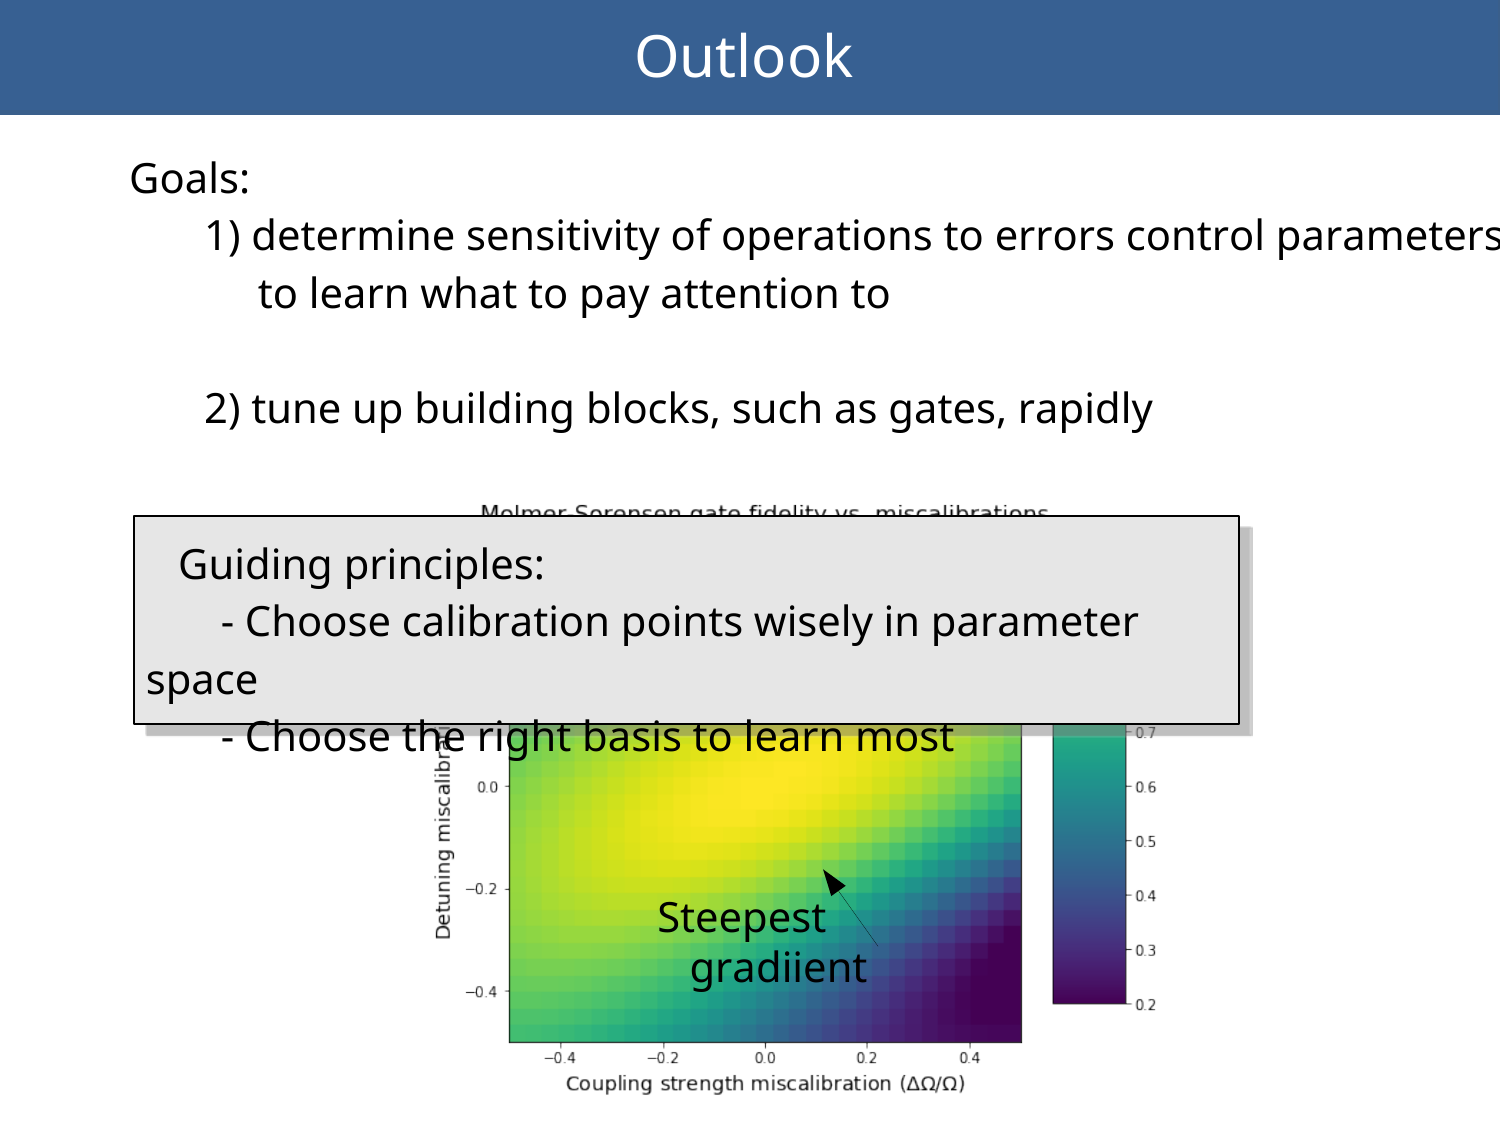

Outlook
Goals:
	1) determine sensitivity of operations to errors control parameters
	 to learn what to pay attention to
	2) tune up building blocks, such as gates, rapidly
 Guiding principles:
	- Choose calibration points wisely in parameter space
	- Choose the right basis to learn most
Steepest
 gradiient